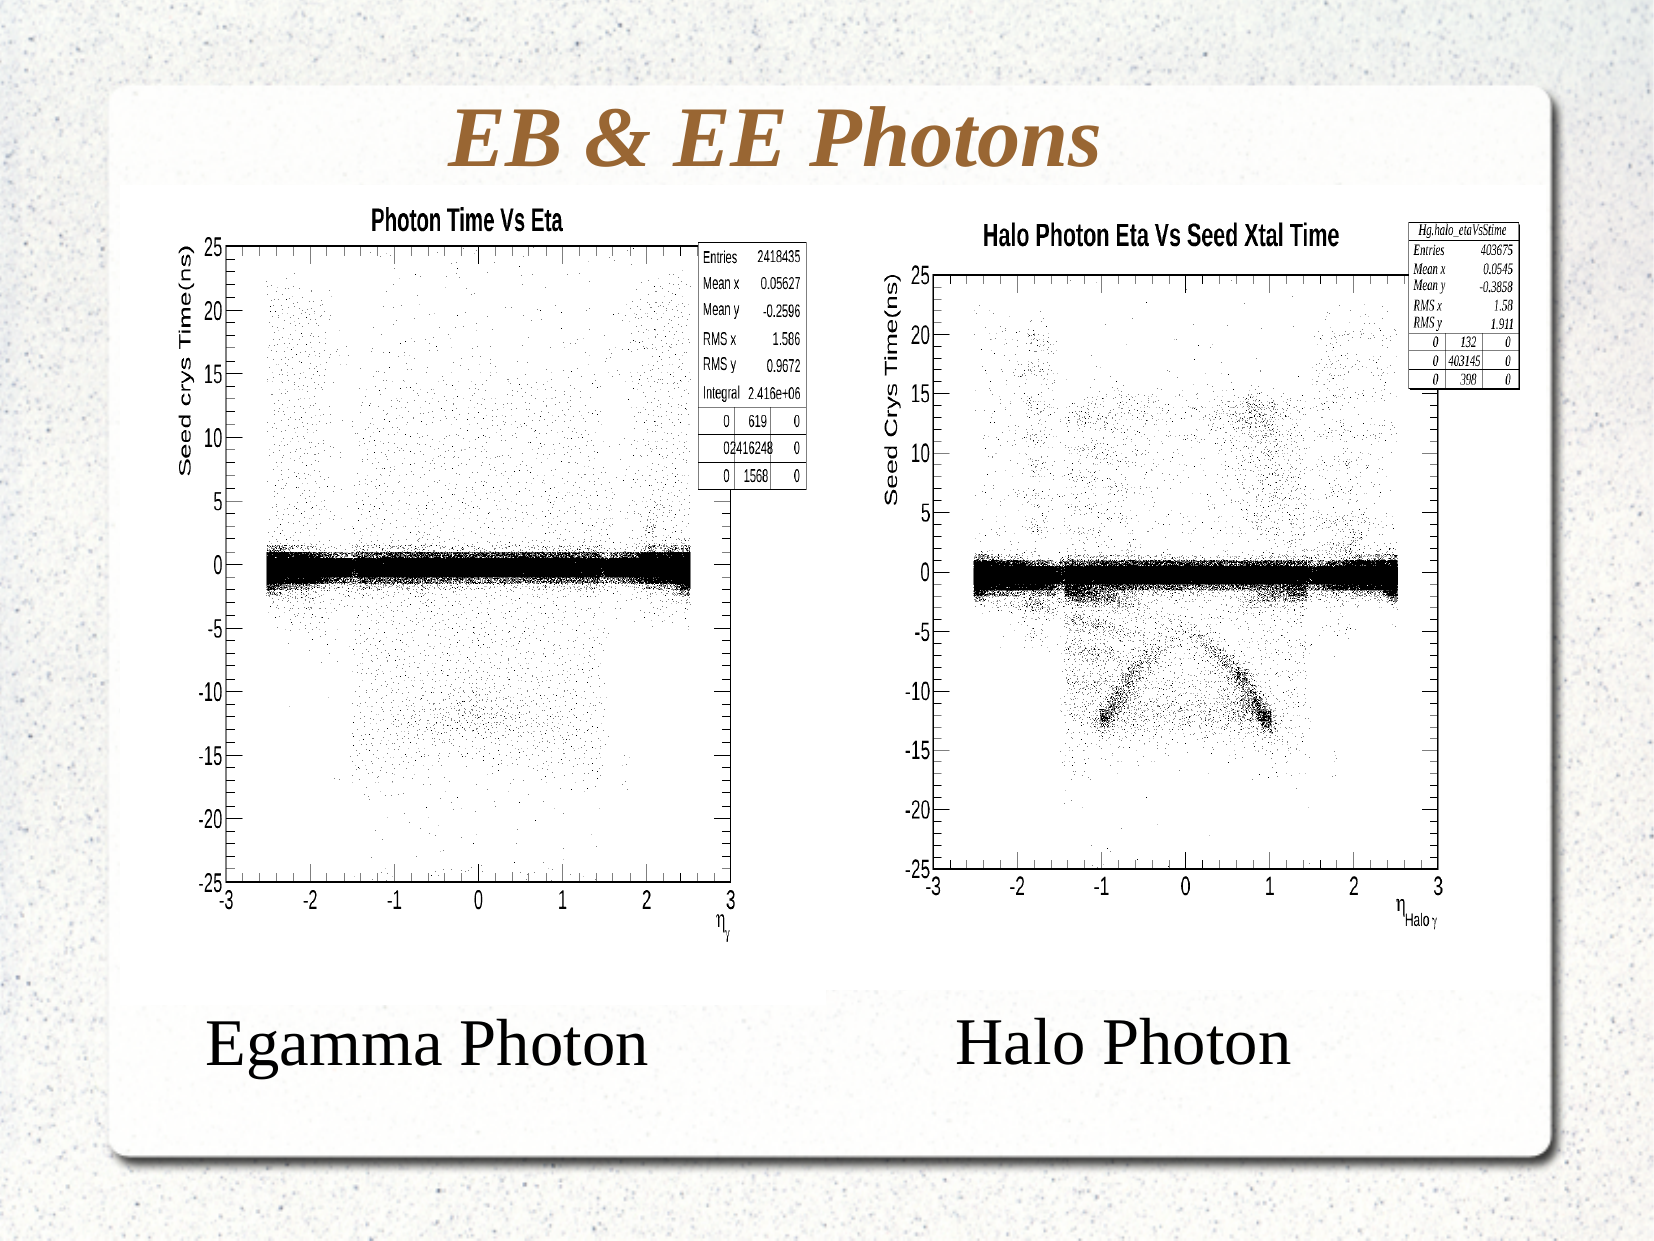

# EB & EE Photons
Halo Photon
Egamma Photon